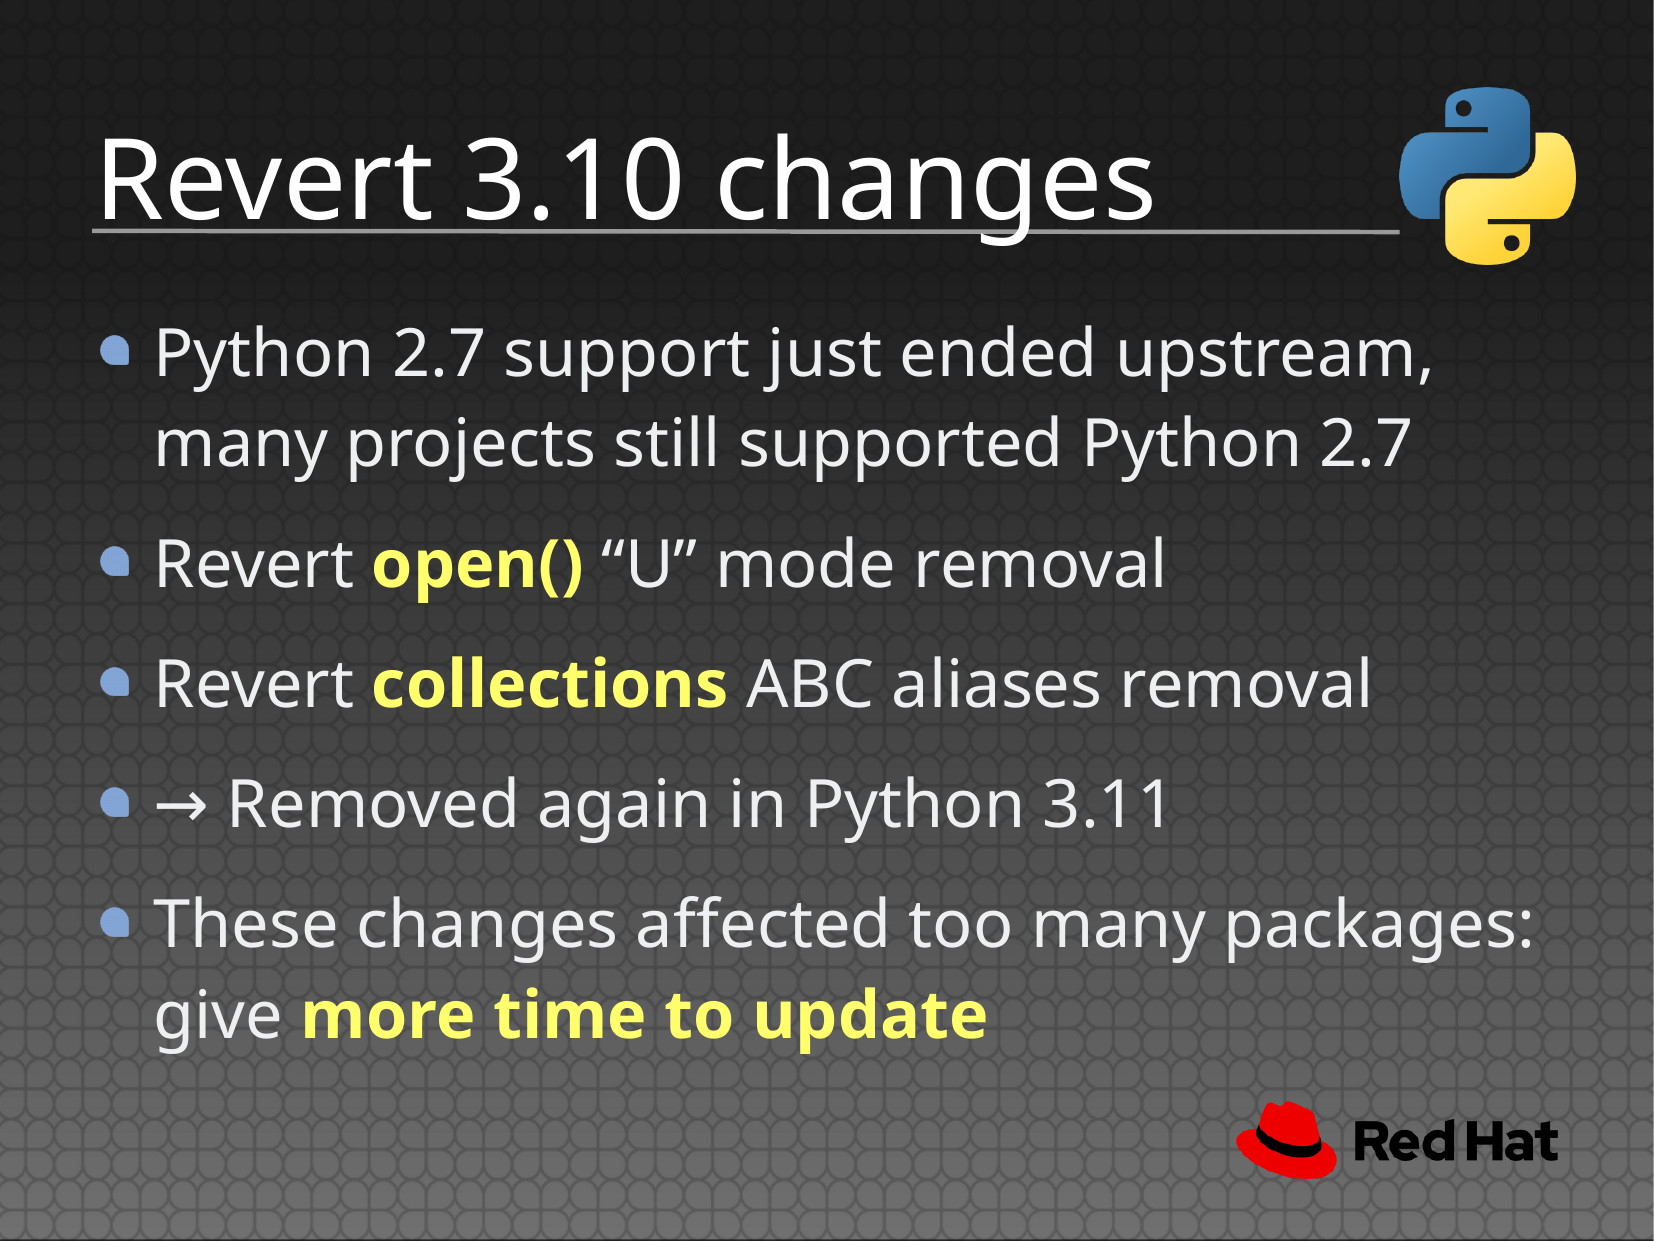

Revert 3.10 changes
# Python 2.7 support just ended upstream, many projects still supported Python 2.7
Revert open() “U” mode removal
Revert collections ABC aliases removal
→ Removed again in Python 3.11
These changes affected too many packages: give more time to update